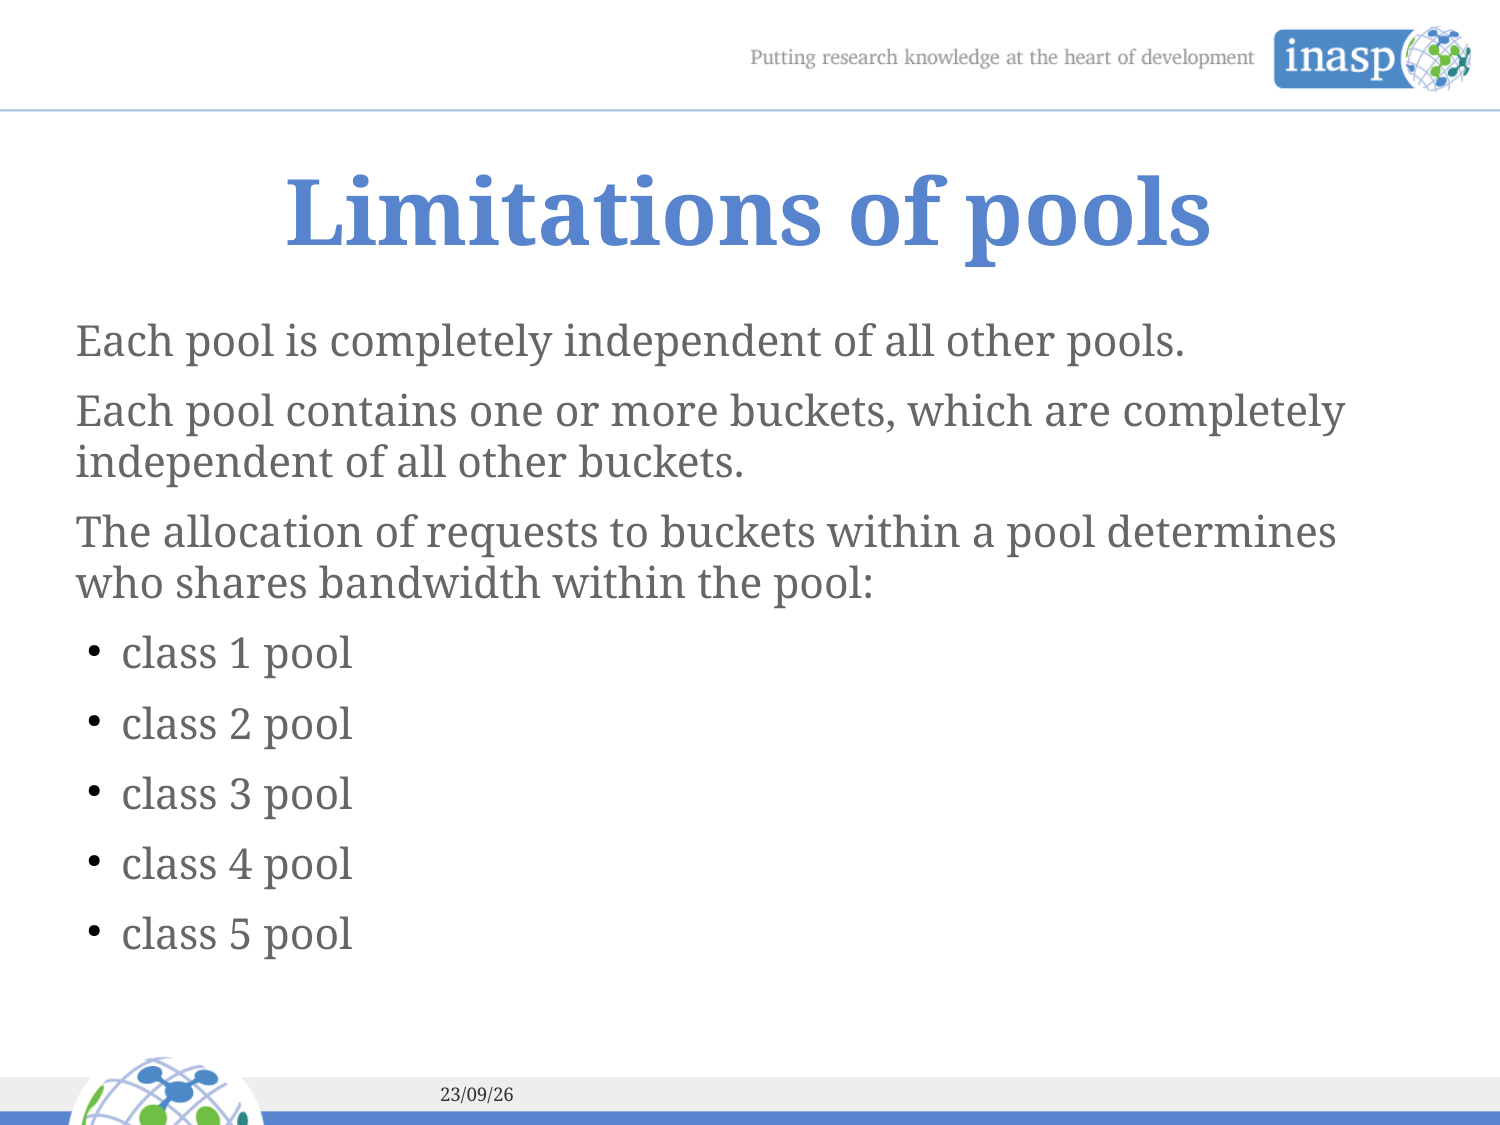

# Limitations of pools
Each pool is completely independent of all other pools.
Each pool contains one or more buckets, which are completely independent of all other buckets.
The allocation of requests to buckets within a pool determines who shares bandwidth within the pool:
class 1 pool
class 2 pool
class 3 pool
class 4 pool
class 5 pool